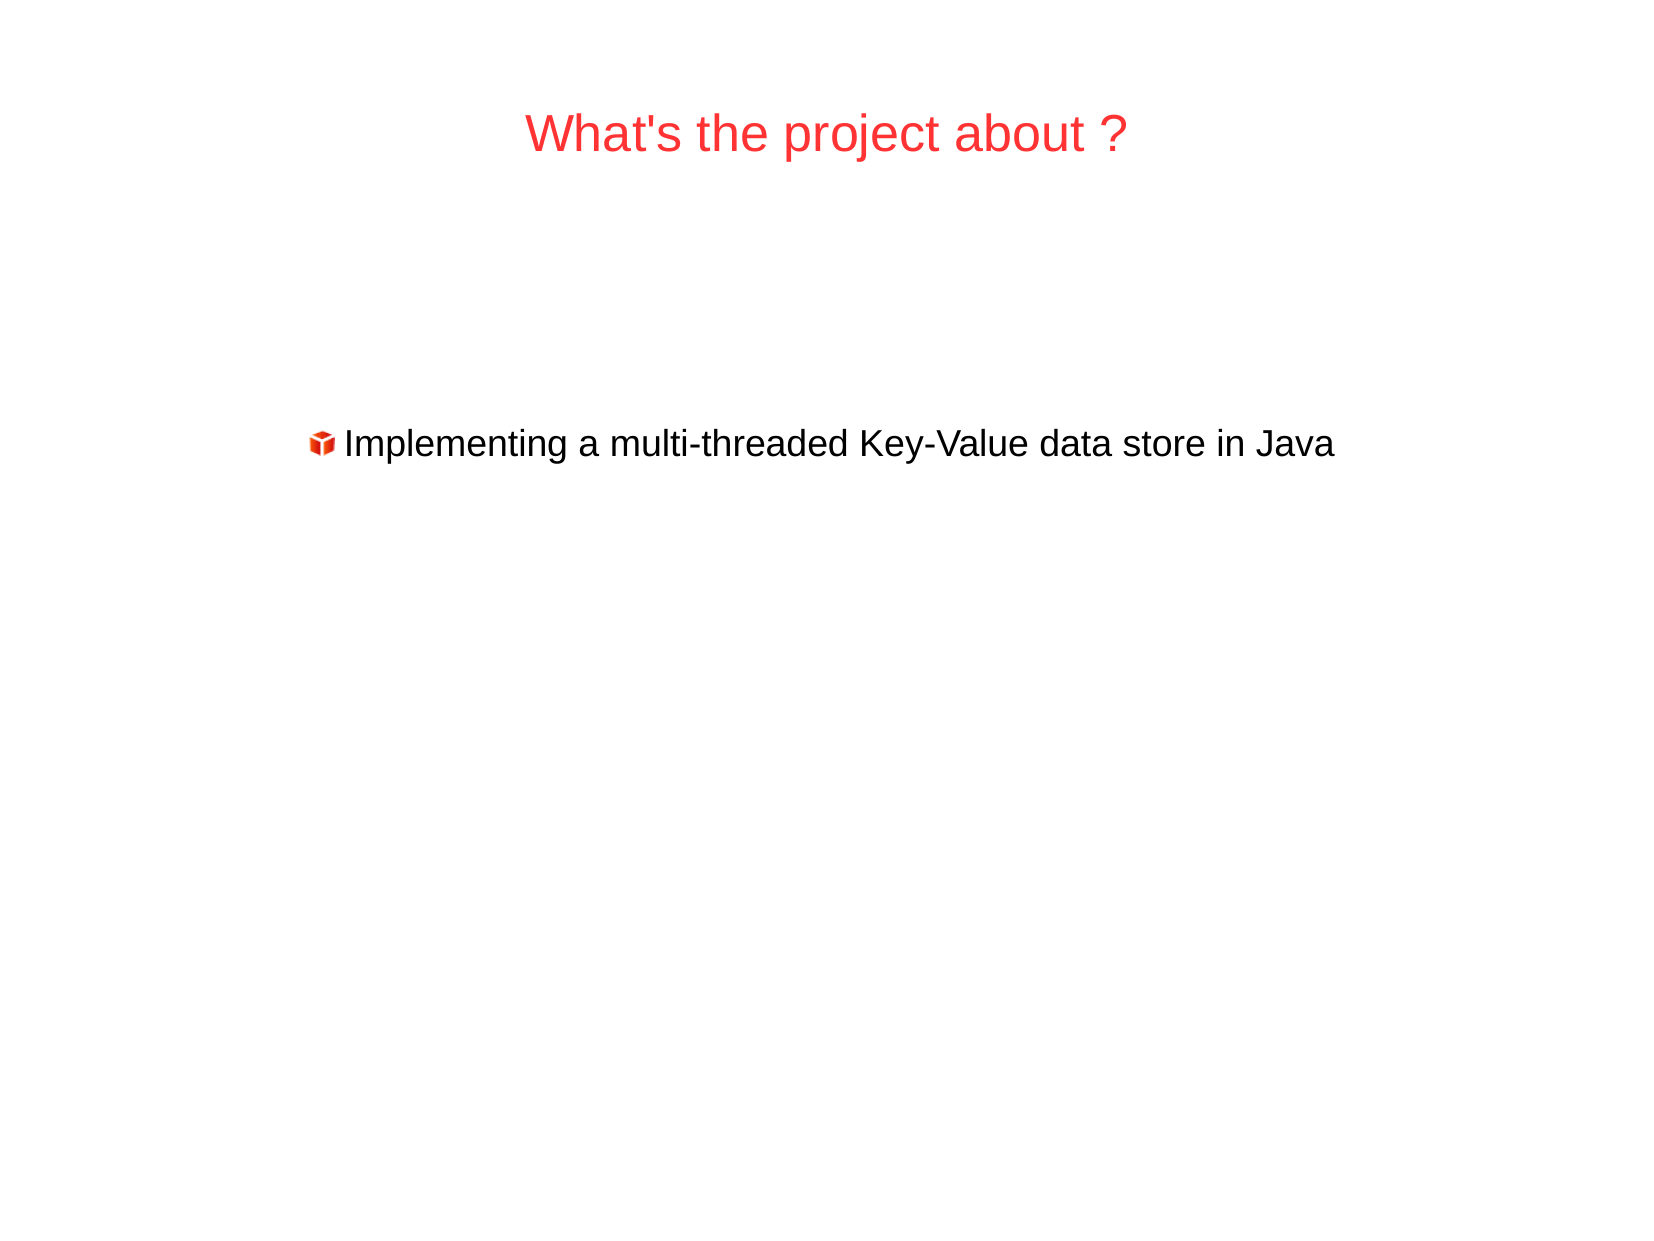

What's the project about ?
Implementing a multi-threaded Key-Value data store in Java